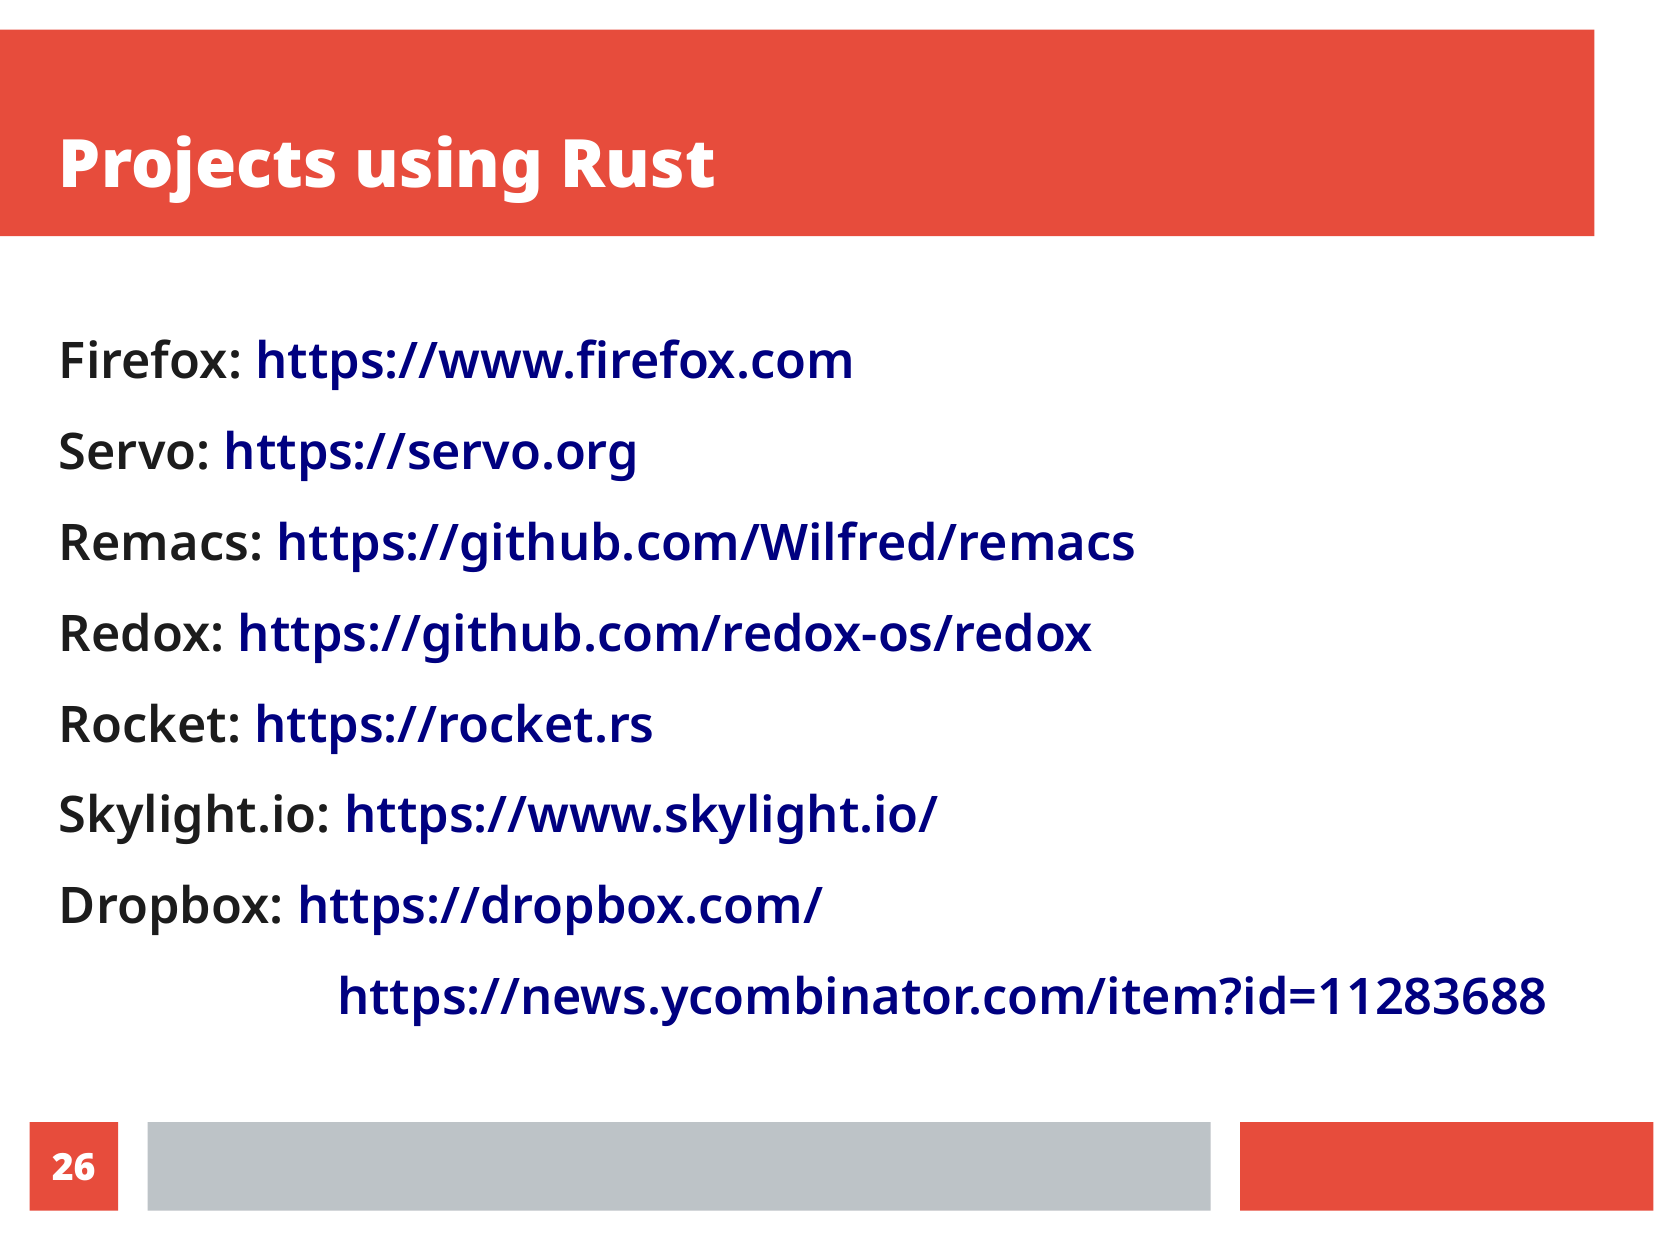

# Projects using Rust
Firefox: https://www.firefox.com
Servo: https://servo.org
Remacs: https://github.com/Wilfred/remacs
Redox: https://github.com/redox-os/redox
Rocket: https://rocket.rs
Skylight.io: https://www.skylight.io/
Dropbox: https://dropbox.com/
 https://news.ycombinator.com/item?id=11283688
26